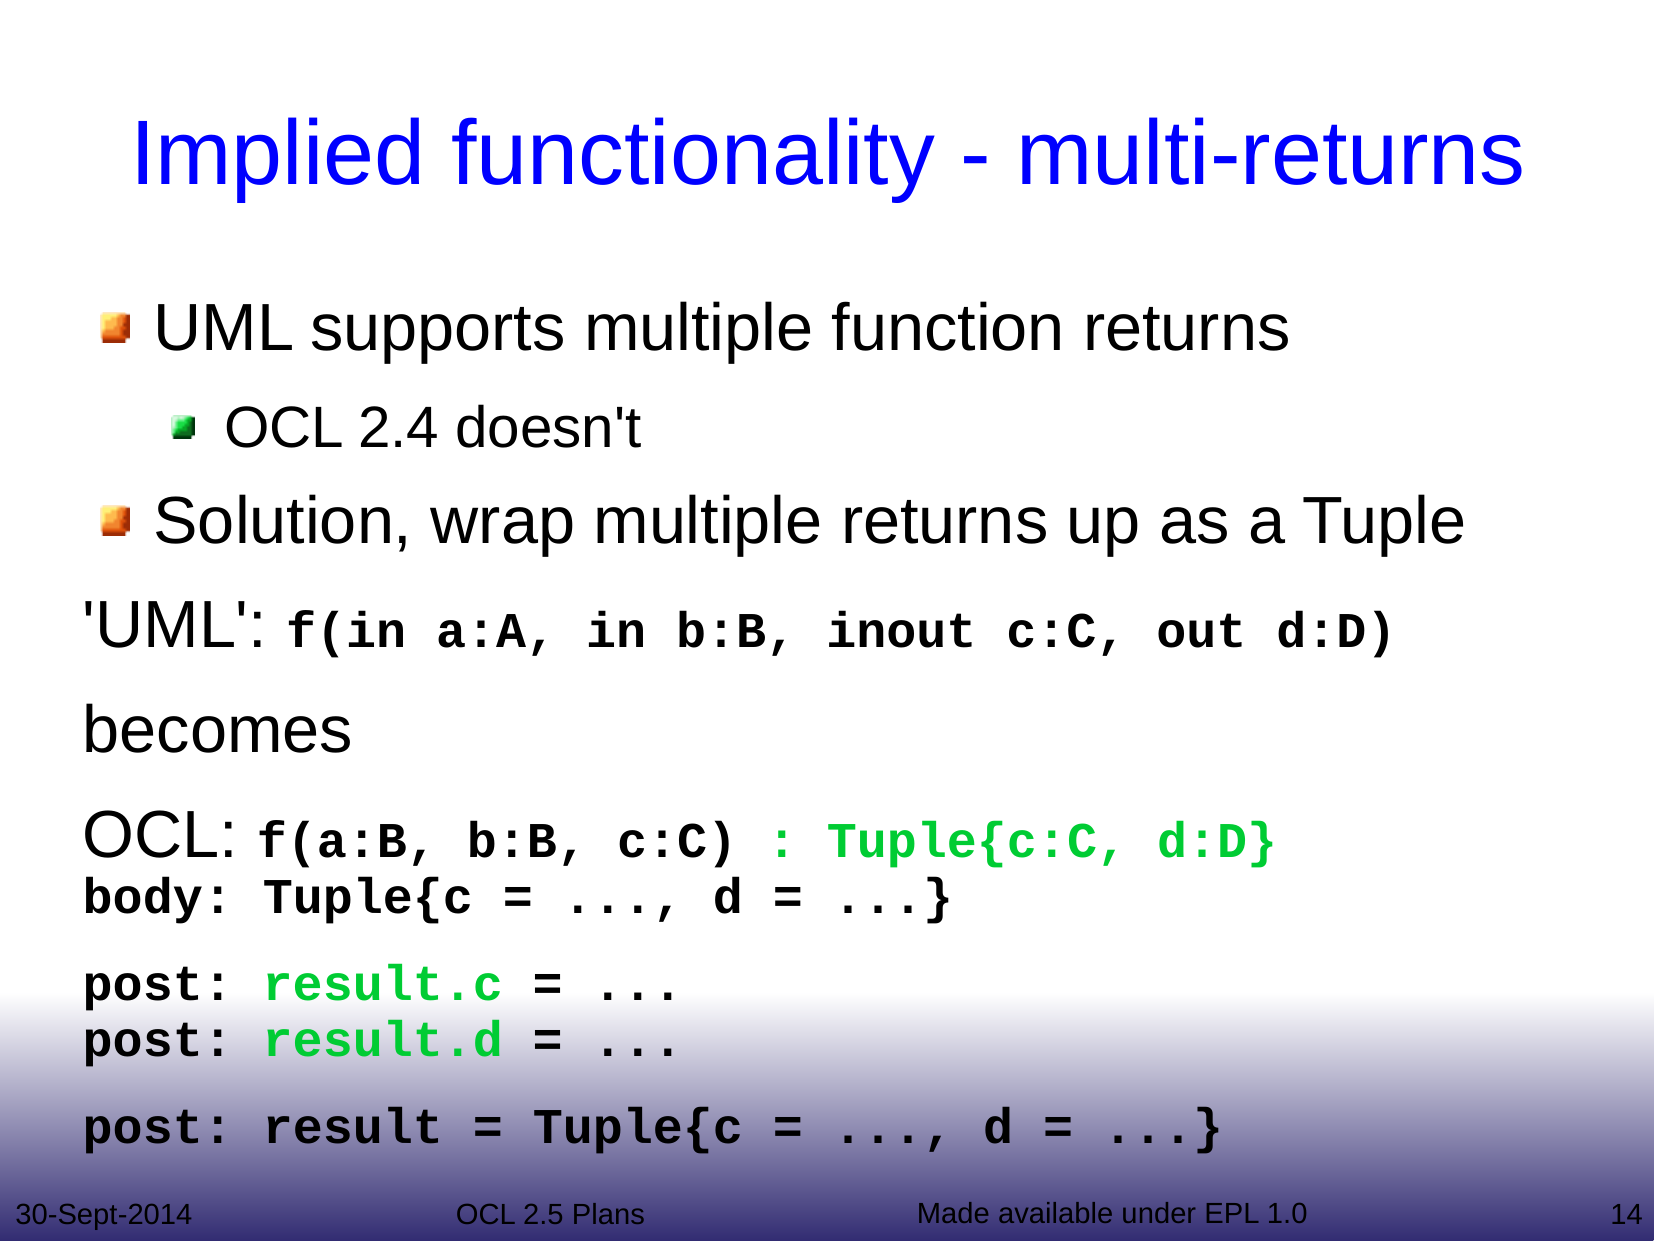

# Implied functionality - multi-returns
UML supports multiple function returns
OCL 2.4 doesn't
Solution, wrap multiple returns up as a Tuple
'UML': f(in a:A, in b:B, inout c:C, out d:D)
becomes
OCL: f(a:B, b:B, c:C) : Tuple{c:C, d:D}
body: Tuple{c = ..., d = ...}
post: result.c = ...
post: result.d = ...
post: result = Tuple{c = ..., d = ...}
30-Sept-2014
OCL 2.5 Plans
14